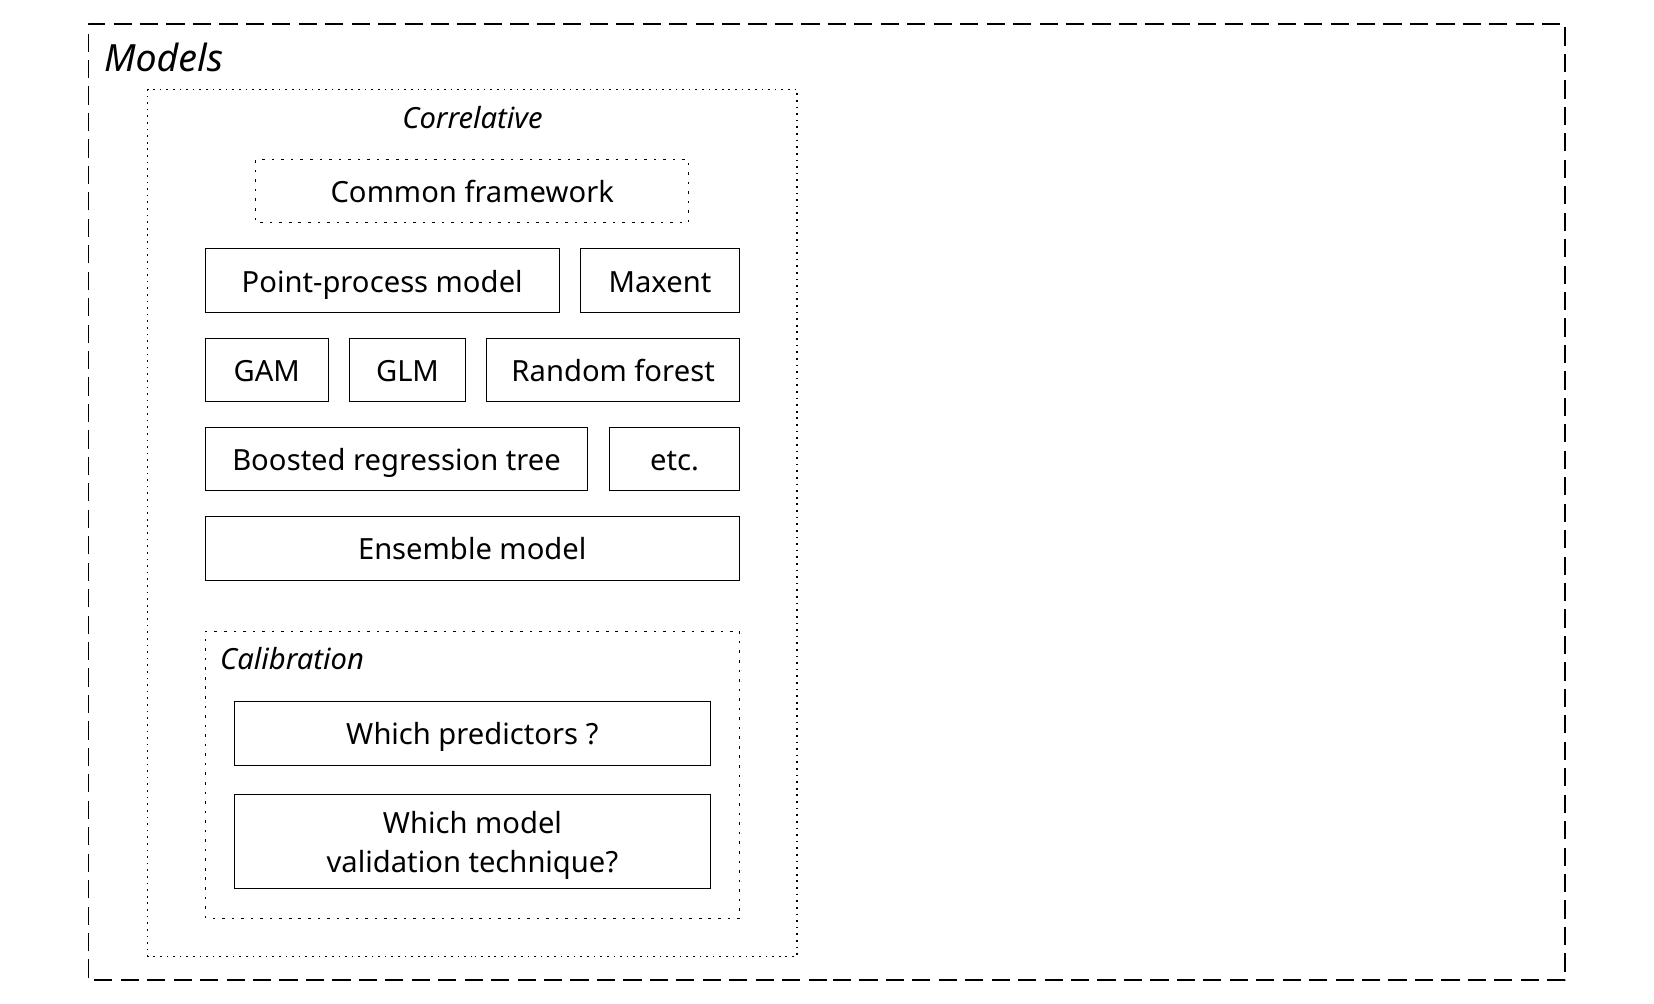

Models
Correlative
Common framework
Point-process model
Maxent
GAM
GLM
Random forest
Boosted regression tree
etc.
Ensemble model
Calibration
Which predictors ?
Which model validation technique?